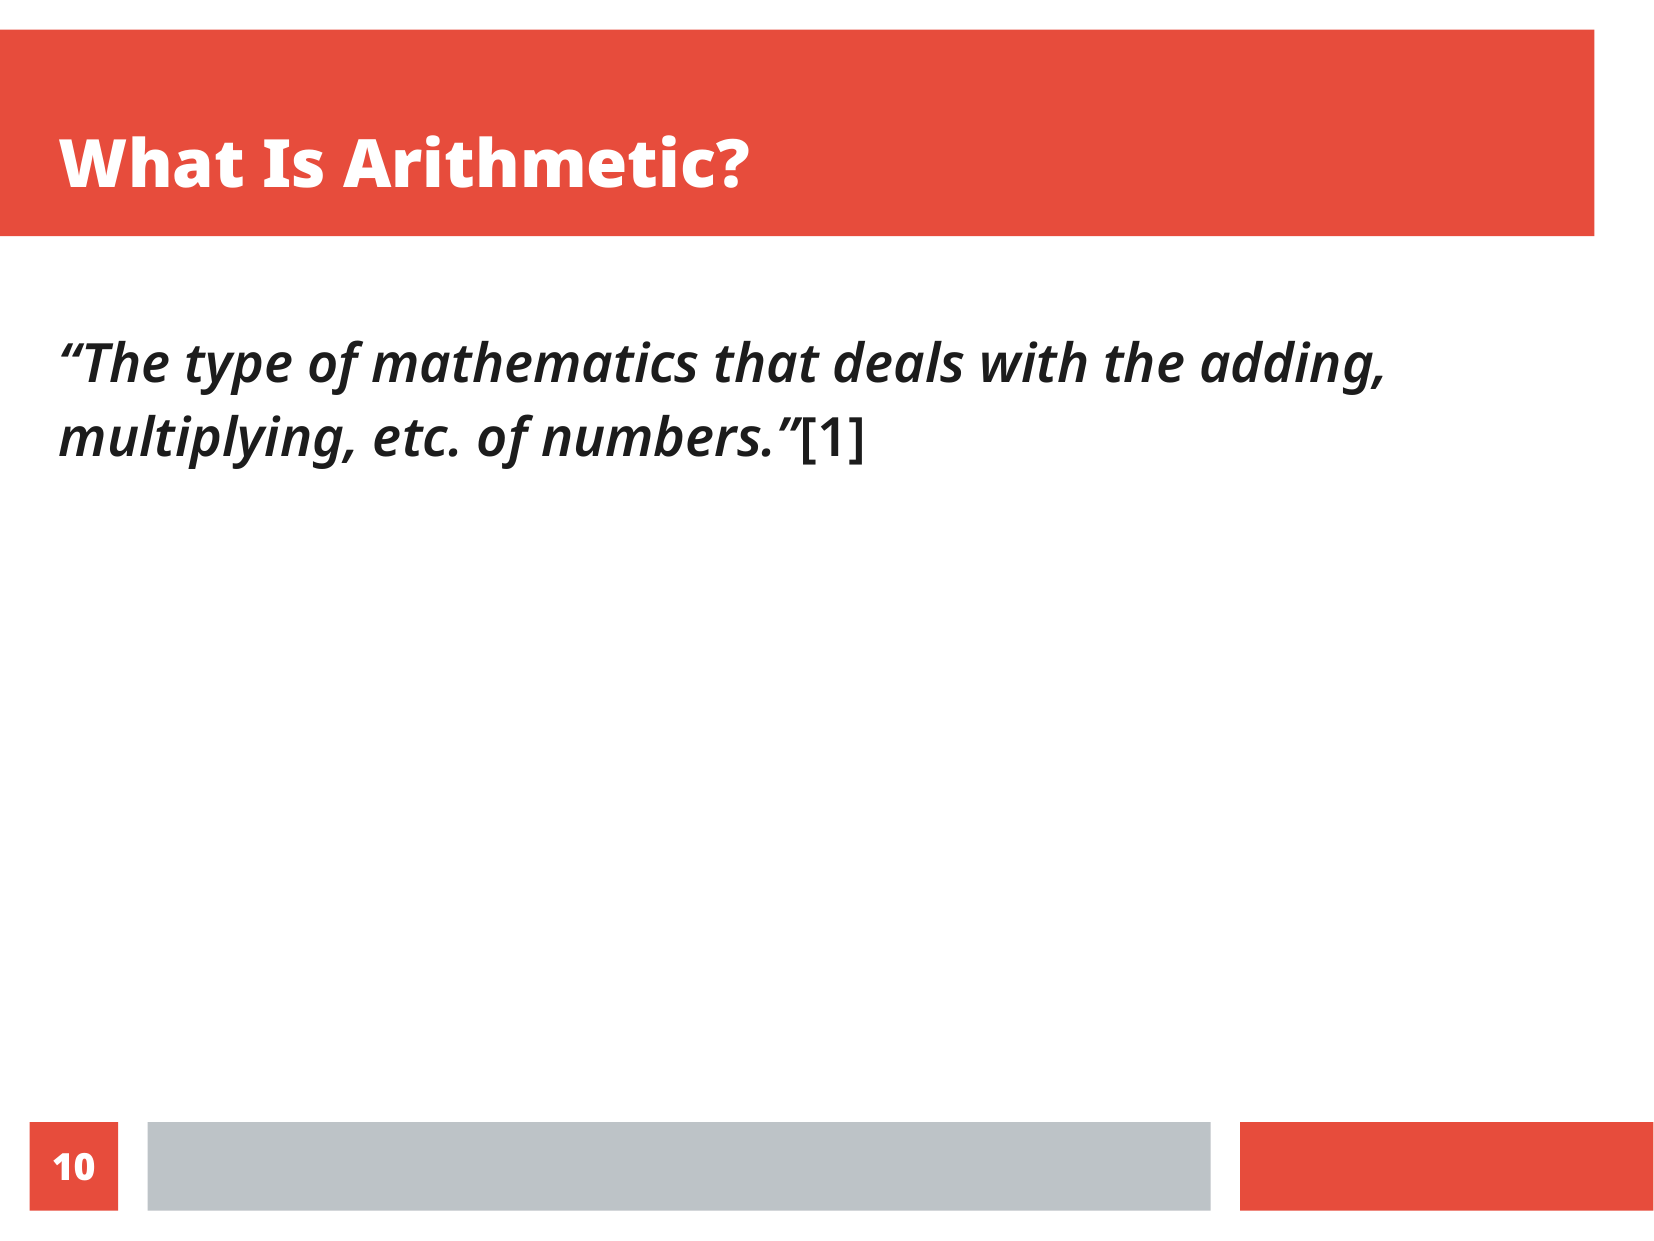

# What Is Arithmetic?
“The type of mathematics that deals with the adding, multiplying, etc. of numbers.”[1]
10